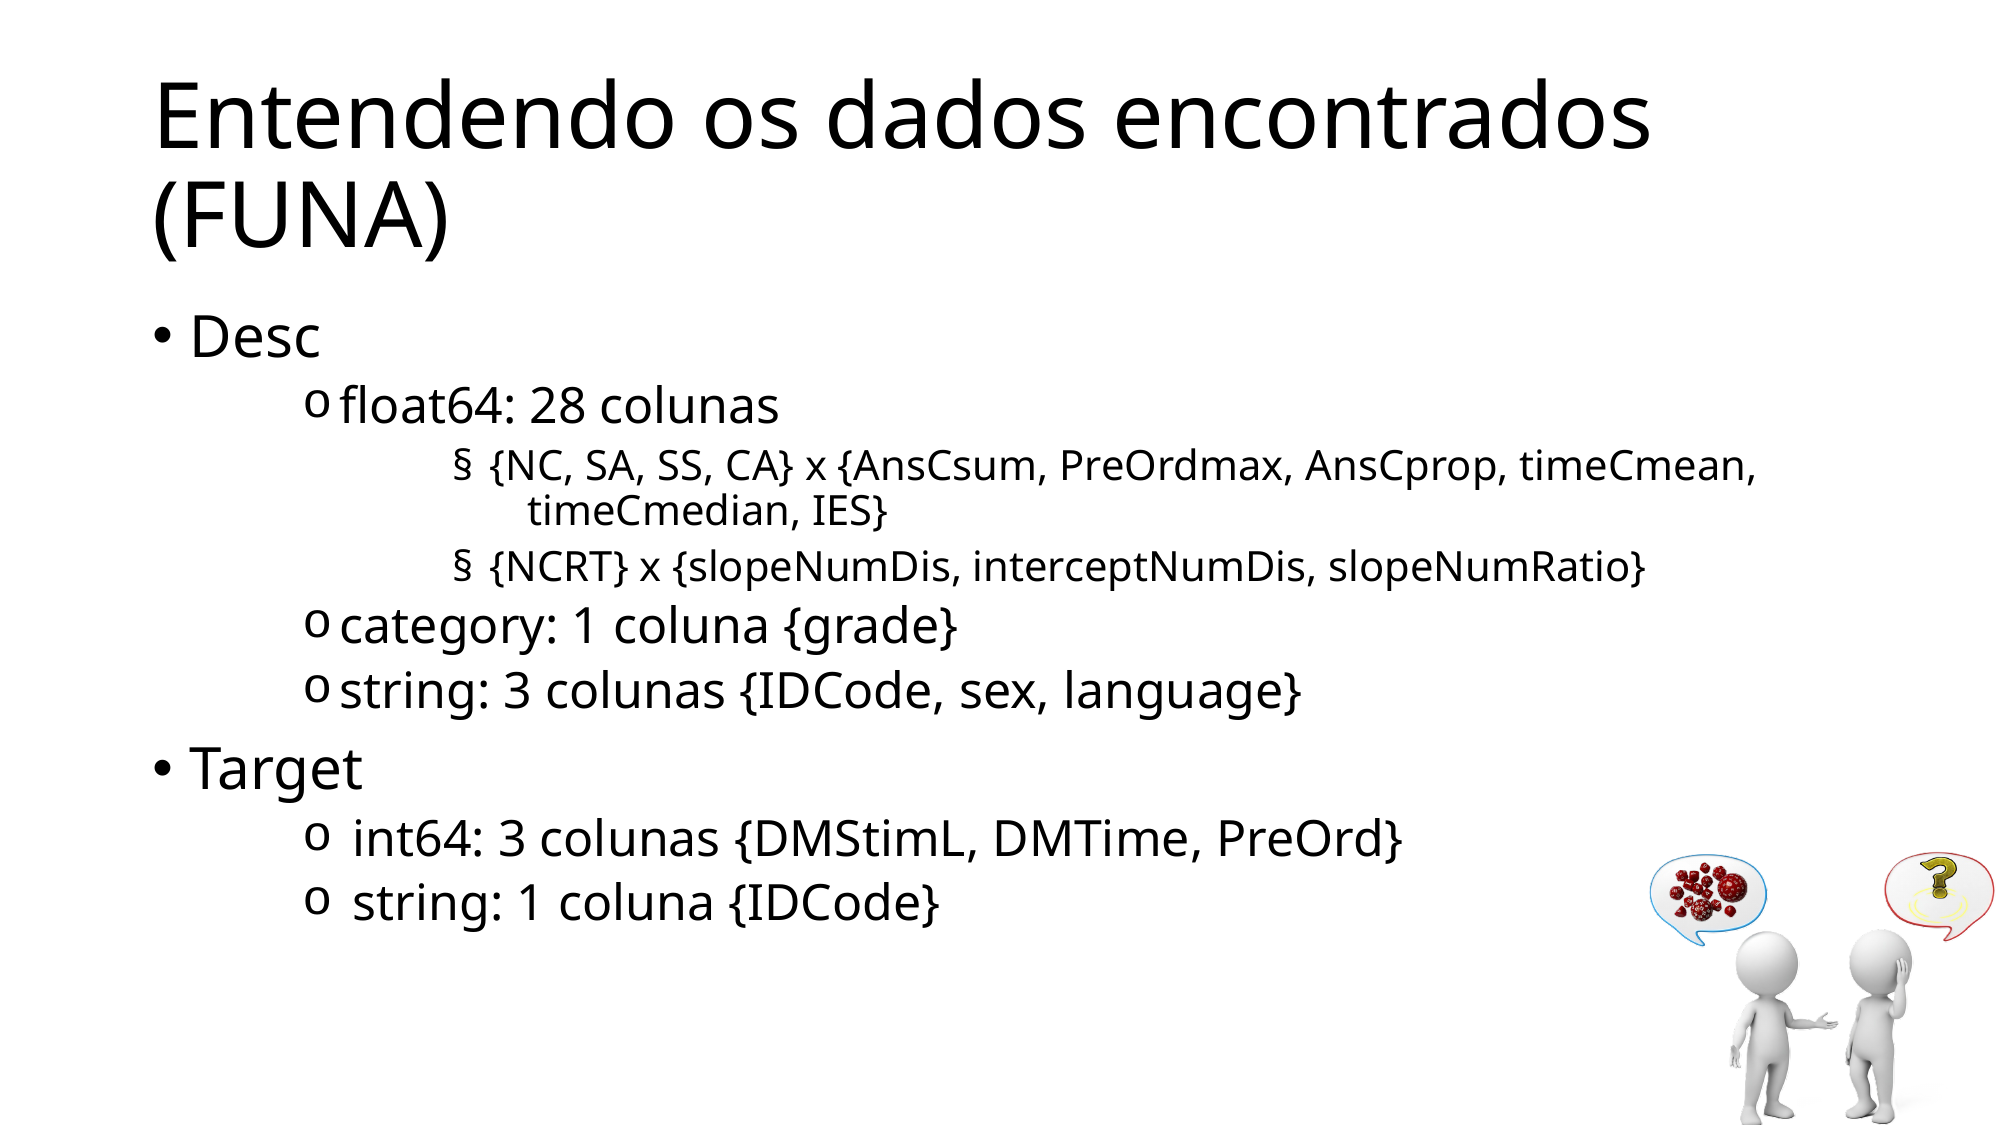

# Entendendo os dados encontrados (FUNA)
Desc
float64: 28 colunas
{NC, SA, SS, CA} x {AnsCsum, PreOrdmax, AnsCprop, timeCmean, timeCmedian, IES}
{NCRT} x {slopeNumDis, interceptNumDis, slopeNumRatio}
category: 1 coluna {grade}
string: 3 colunas {IDCode, sex, language}
Target
 int64: 3 colunas {DMStimL, DMTime, PreOrd}
 string: 1 coluna {IDCode}